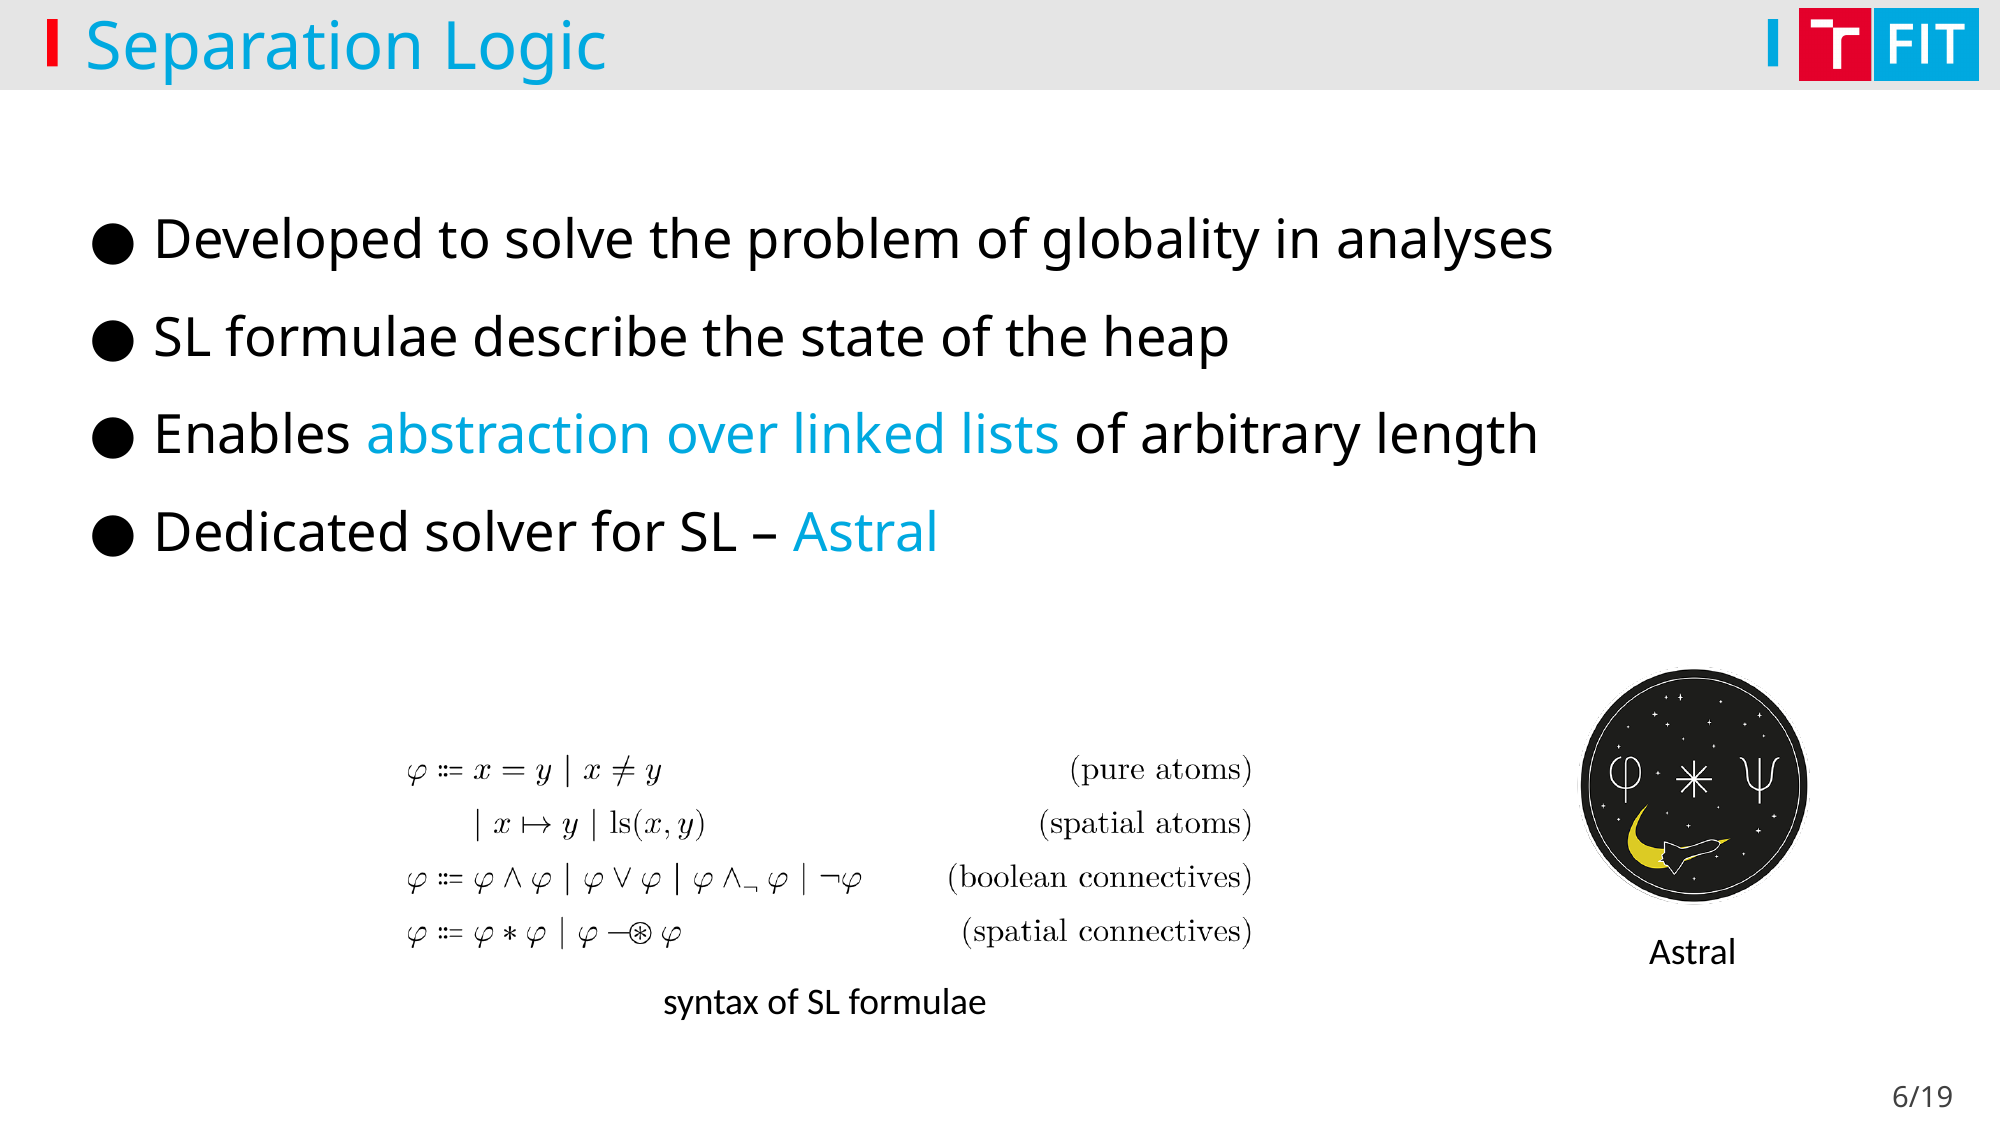

# Separation Logic
Developed to solve the problem of globality in analyses
SL formulae describe the state of the heap
Enables abstraction over linked lists of arbitrary length
Dedicated solver for SL – Astral
Astral
syntax of SL formulae